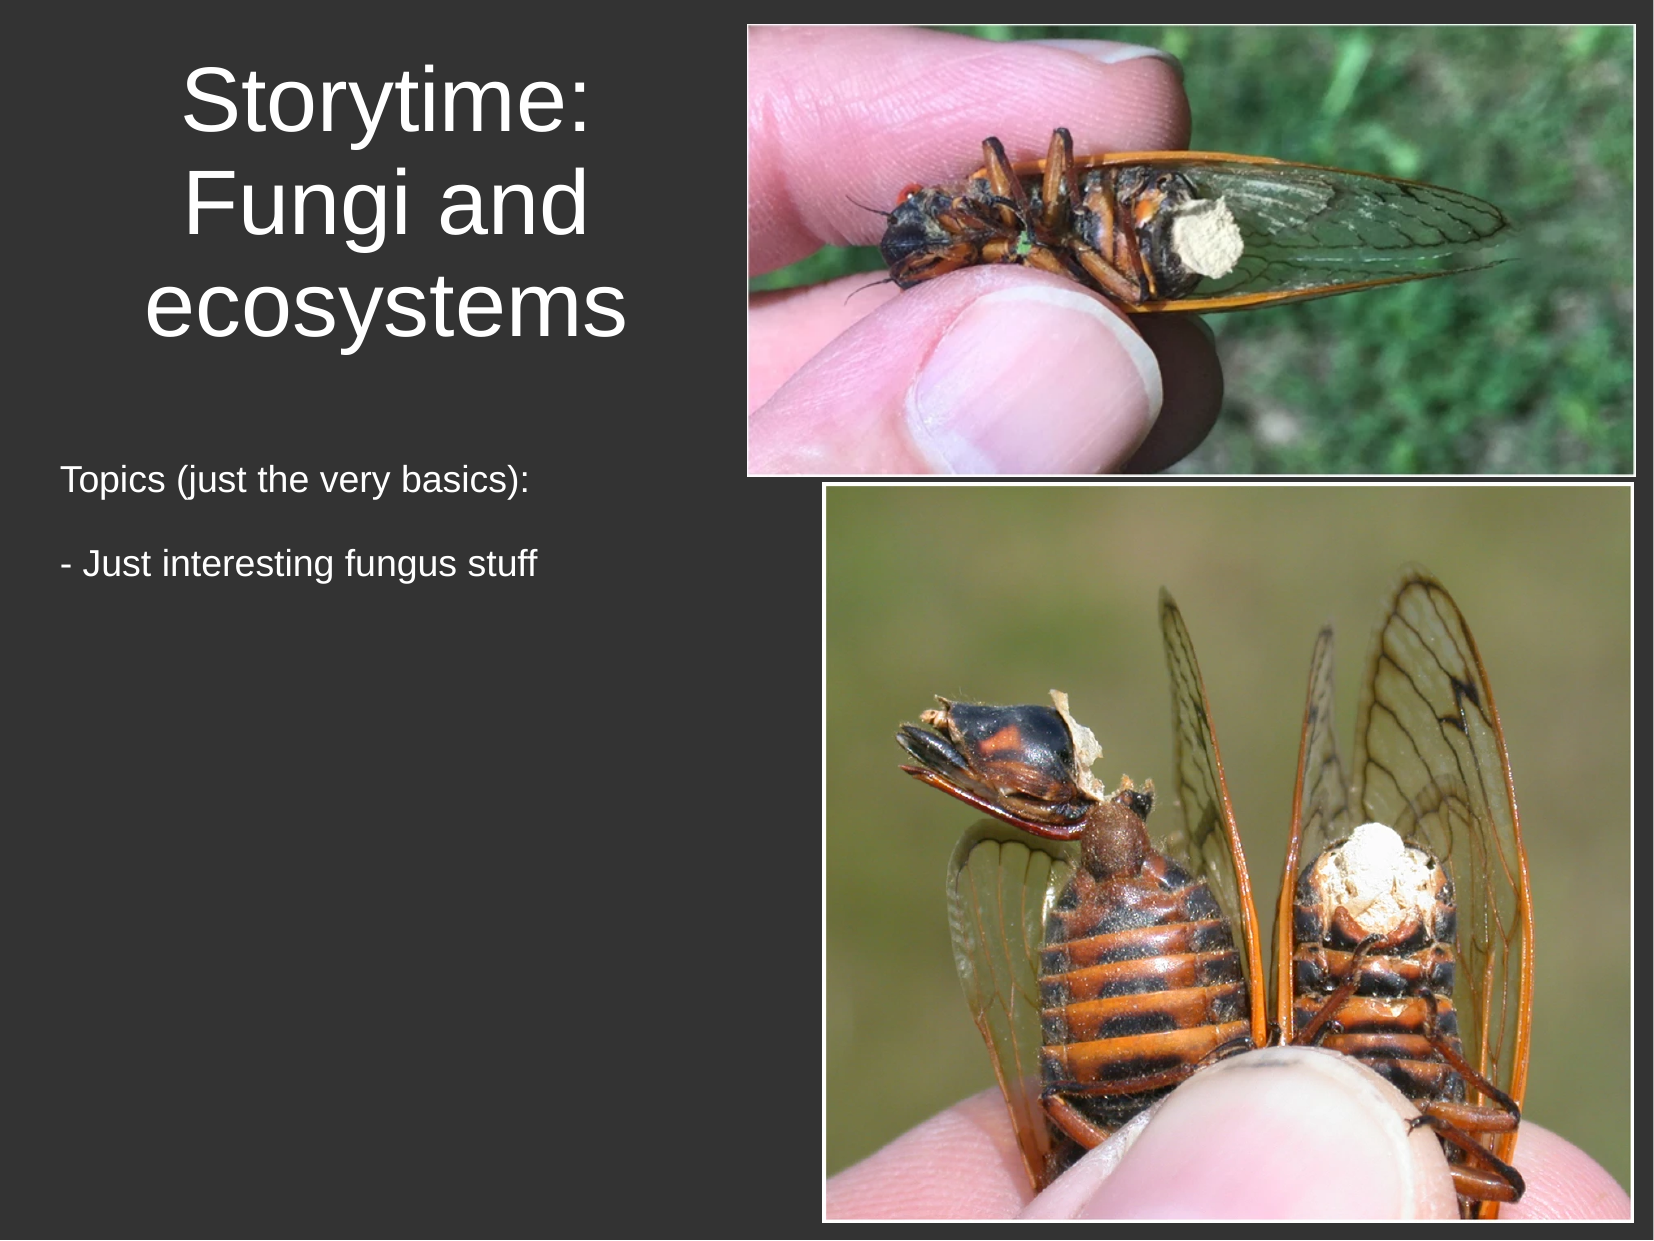

# Storytime: Fungi and ecosystems
Topics (just the very basics):
- Just interesting fungus stuff